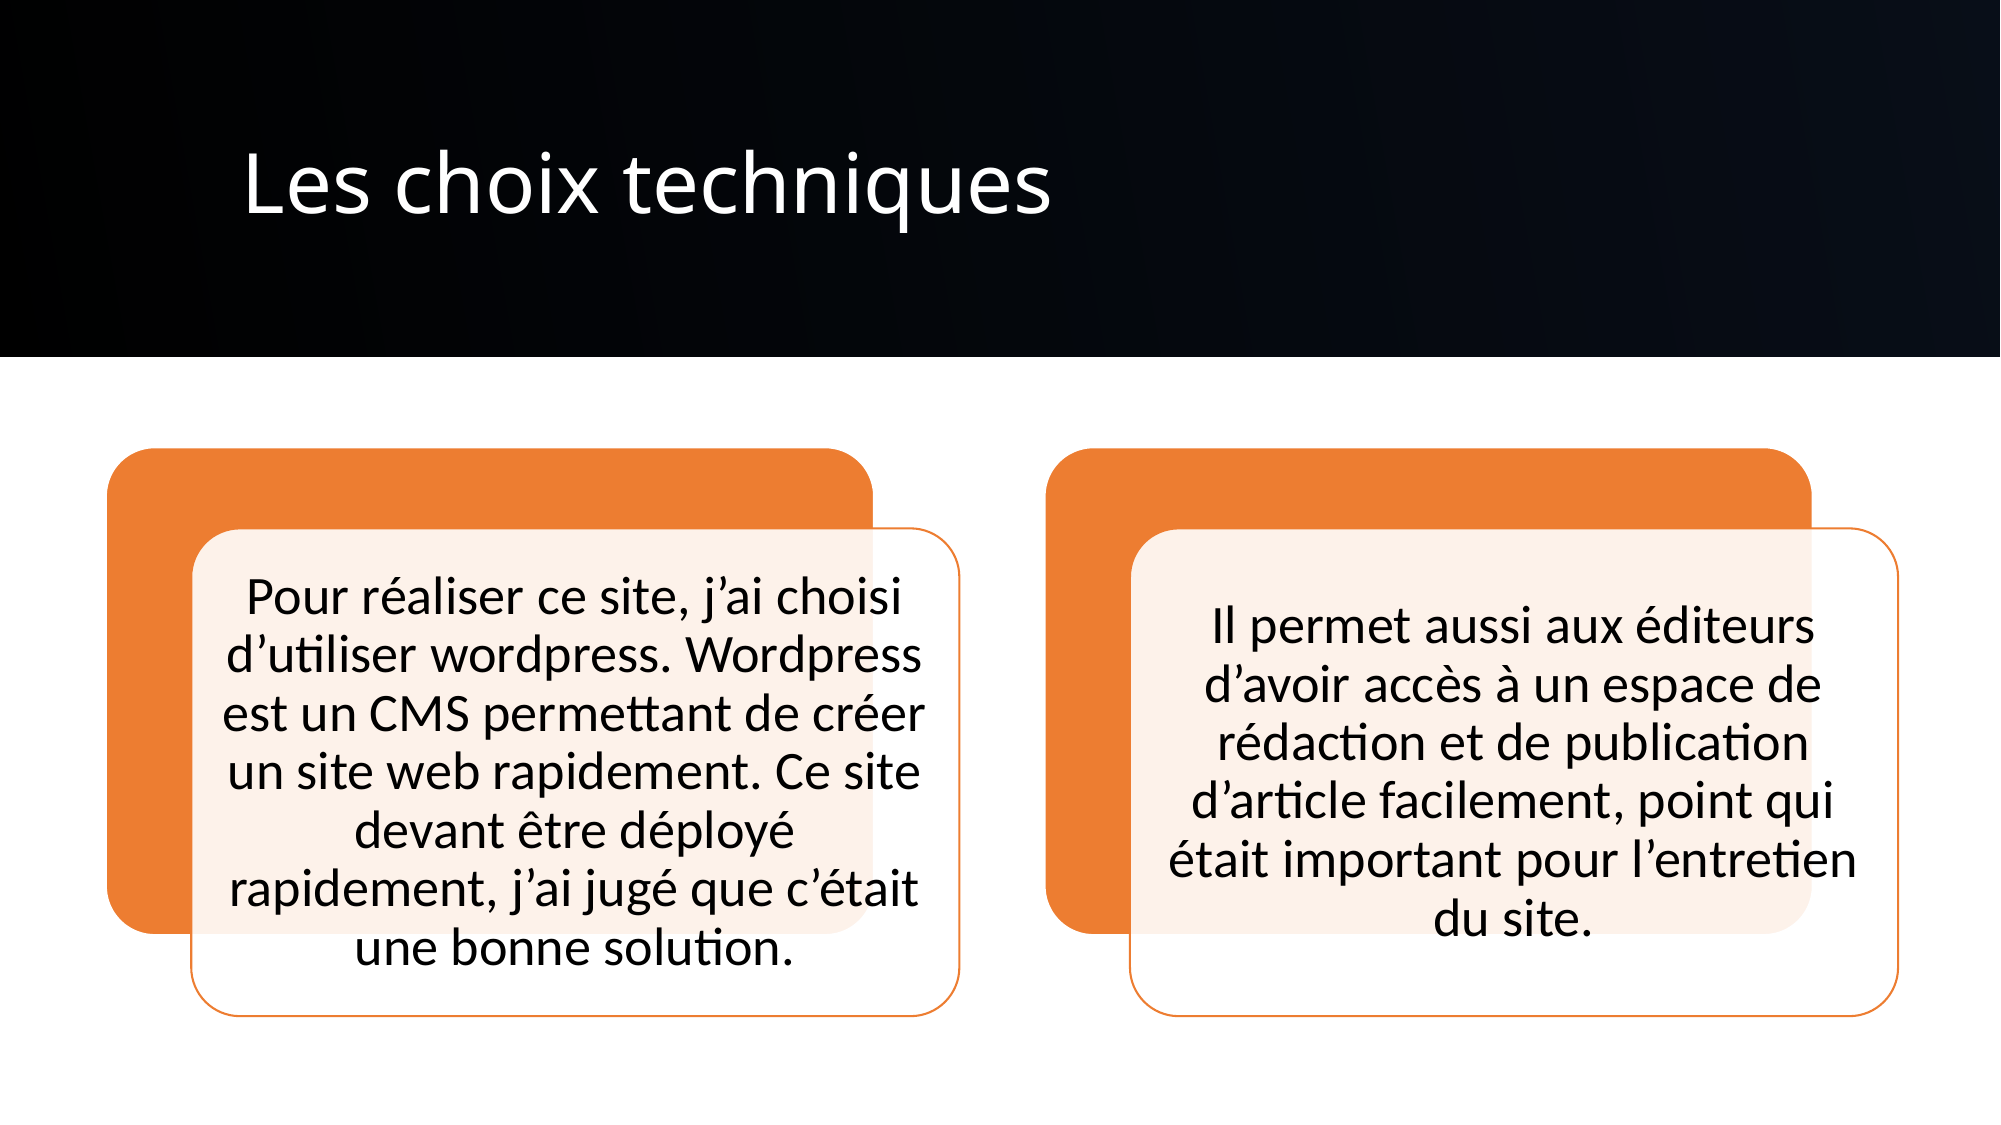

# Les choix techniques
Pour réaliser ce site, j’ai choisi d’utiliser wordpress. Wordpress est un CMS permettant de créer un site web rapidement. Ce site devant être déployé rapidement, j’ai jugé que c’était une bonne solution.
Il permet aussi aux éditeurs d’avoir accès à un espace de rédaction et de publication d’article facilement, point qui était important pour l’entretien du site.